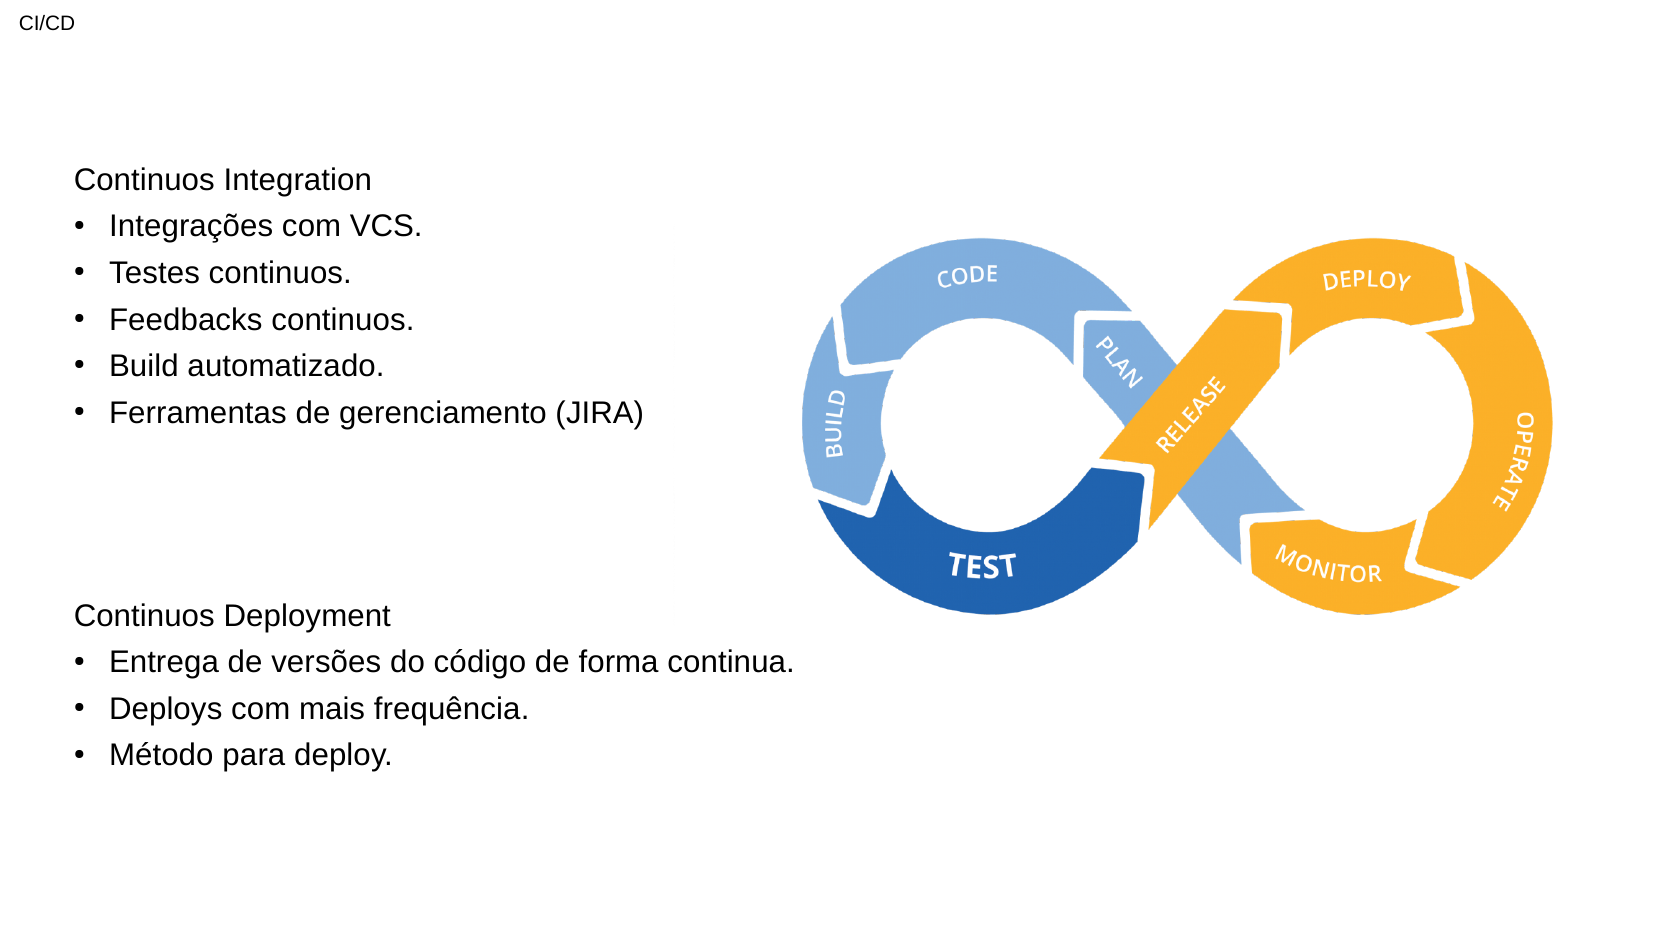

CI/CD
Continuos Integration
Integrações com VCS.
Testes continuos.
Feedbacks continuos.
Build automatizado.
Ferramentas de gerenciamento (JIRA)
Continuos Deployment
Entrega de versões do código de forma continua.
Deploys com mais frequência.
Método para deploy.